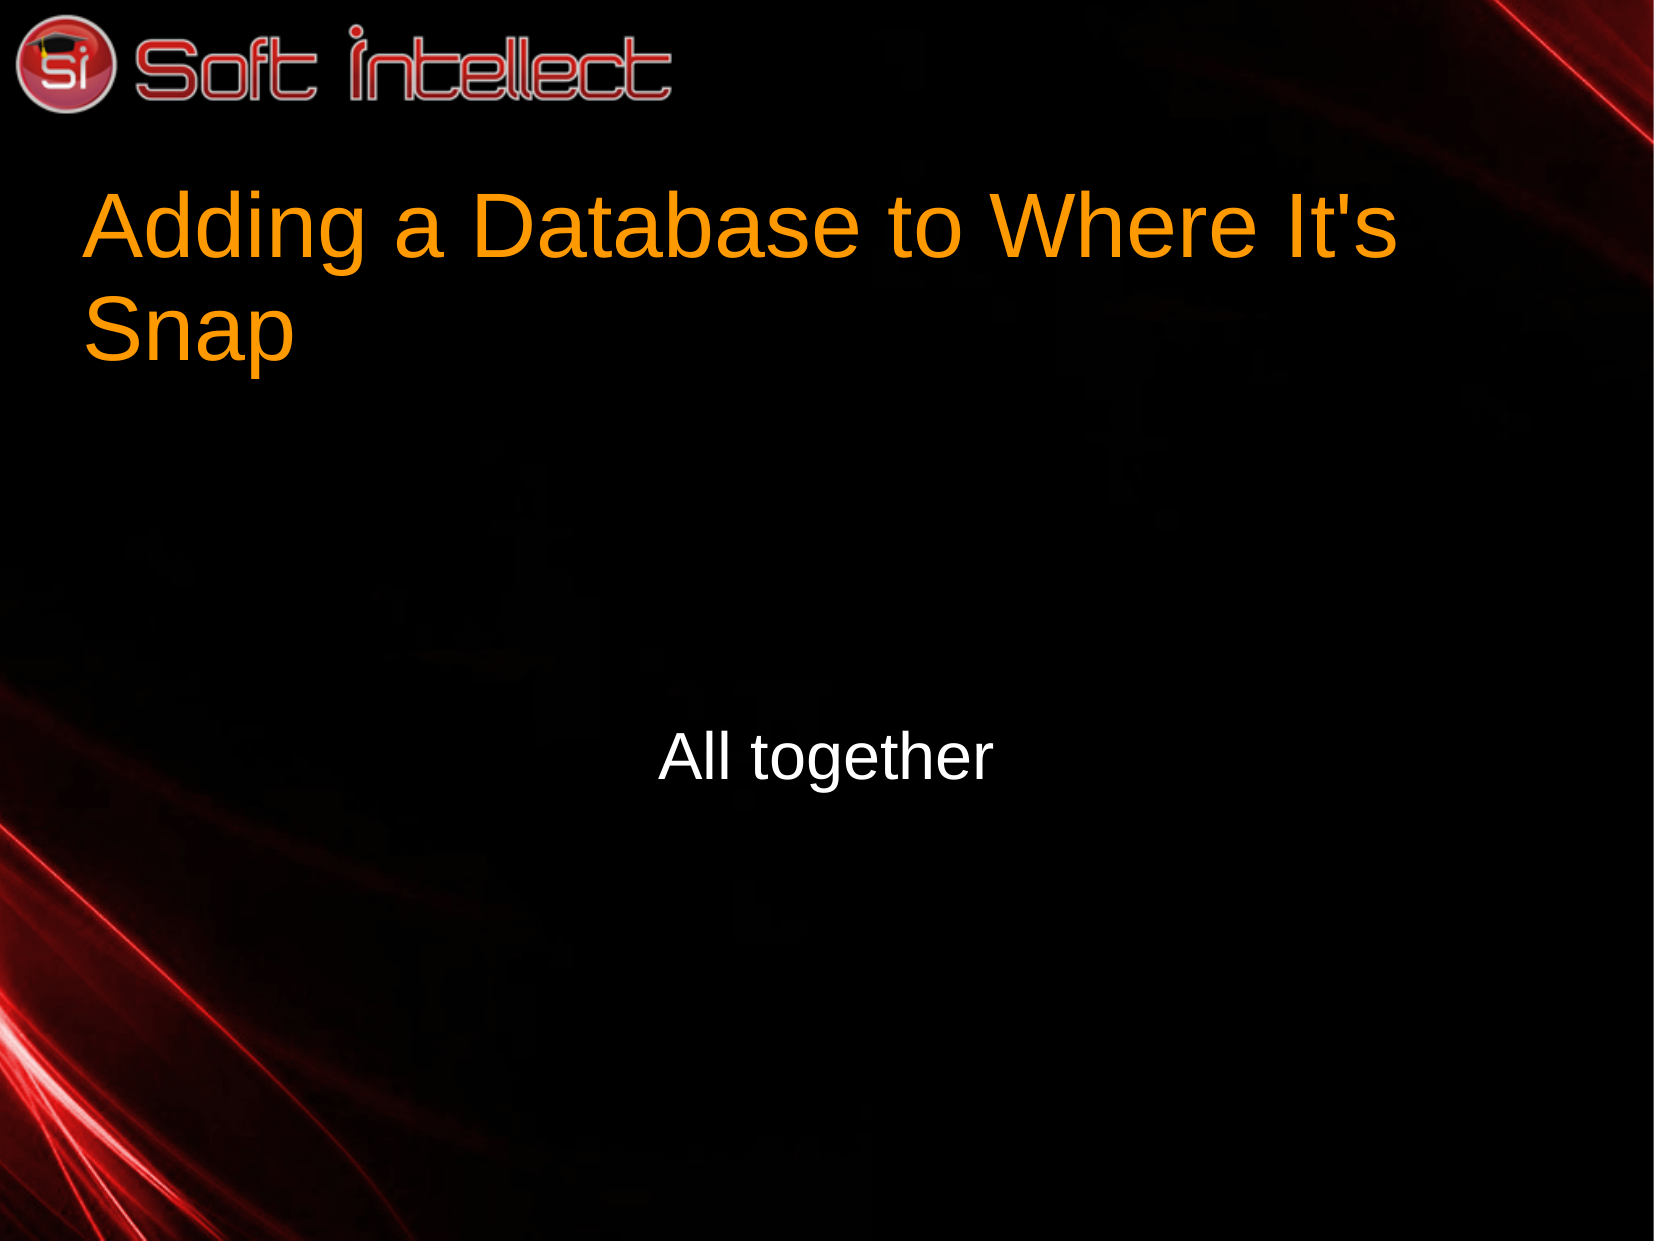

# Adding a Database to Where It's Snap
All together